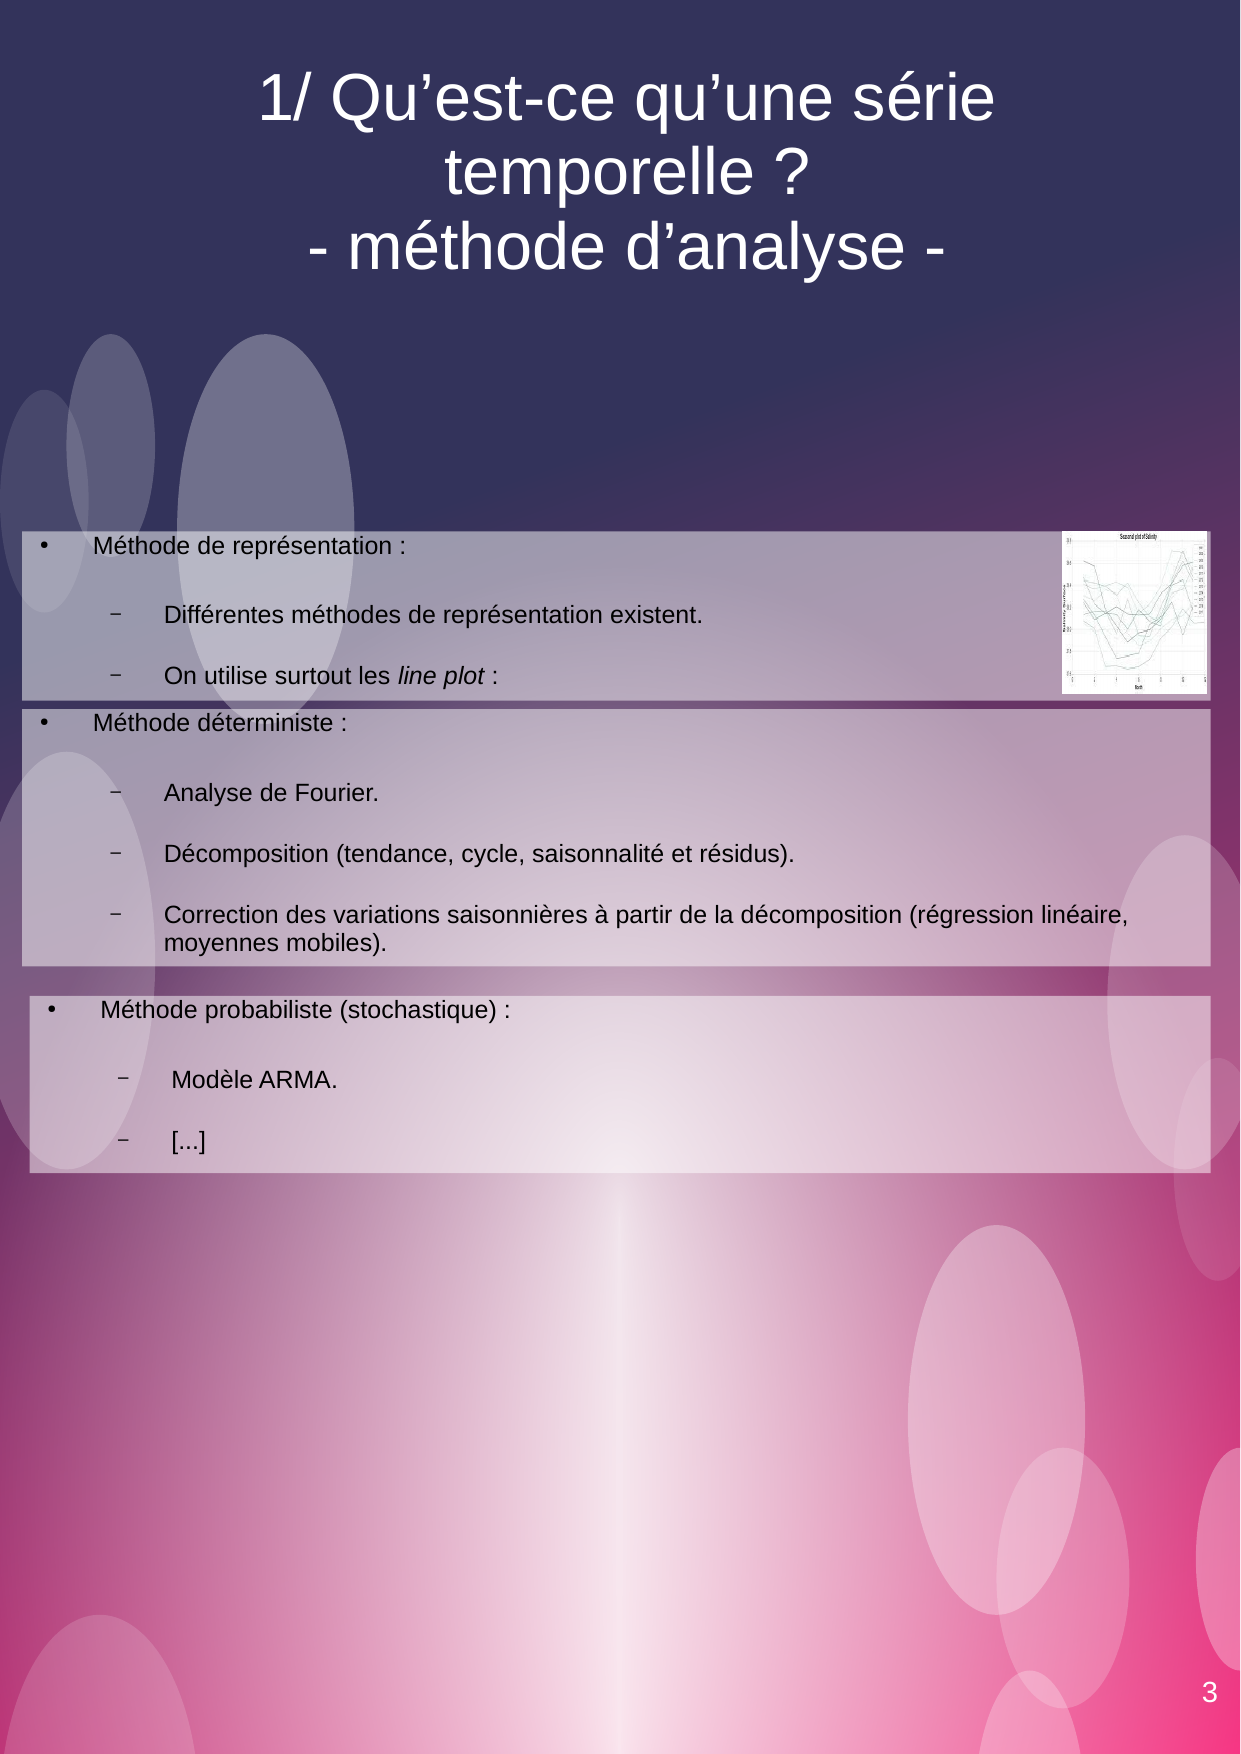

# 1/ Qu’est-ce qu’une série temporelle ? - méthode d’analyse -
Méthode de représentation :
Différentes méthodes de représentation existent.
On utilise surtout les line plot :
Méthode déterministe :
Analyse de Fourier.
Décomposition (tendance, cycle, saisonnalité et résidus).
Correction des variations saisonnières à partir de la décomposition (régression linéaire, moyennes mobiles).
Méthode probabiliste (stochastique) :
Modèle ARMA.
[...]